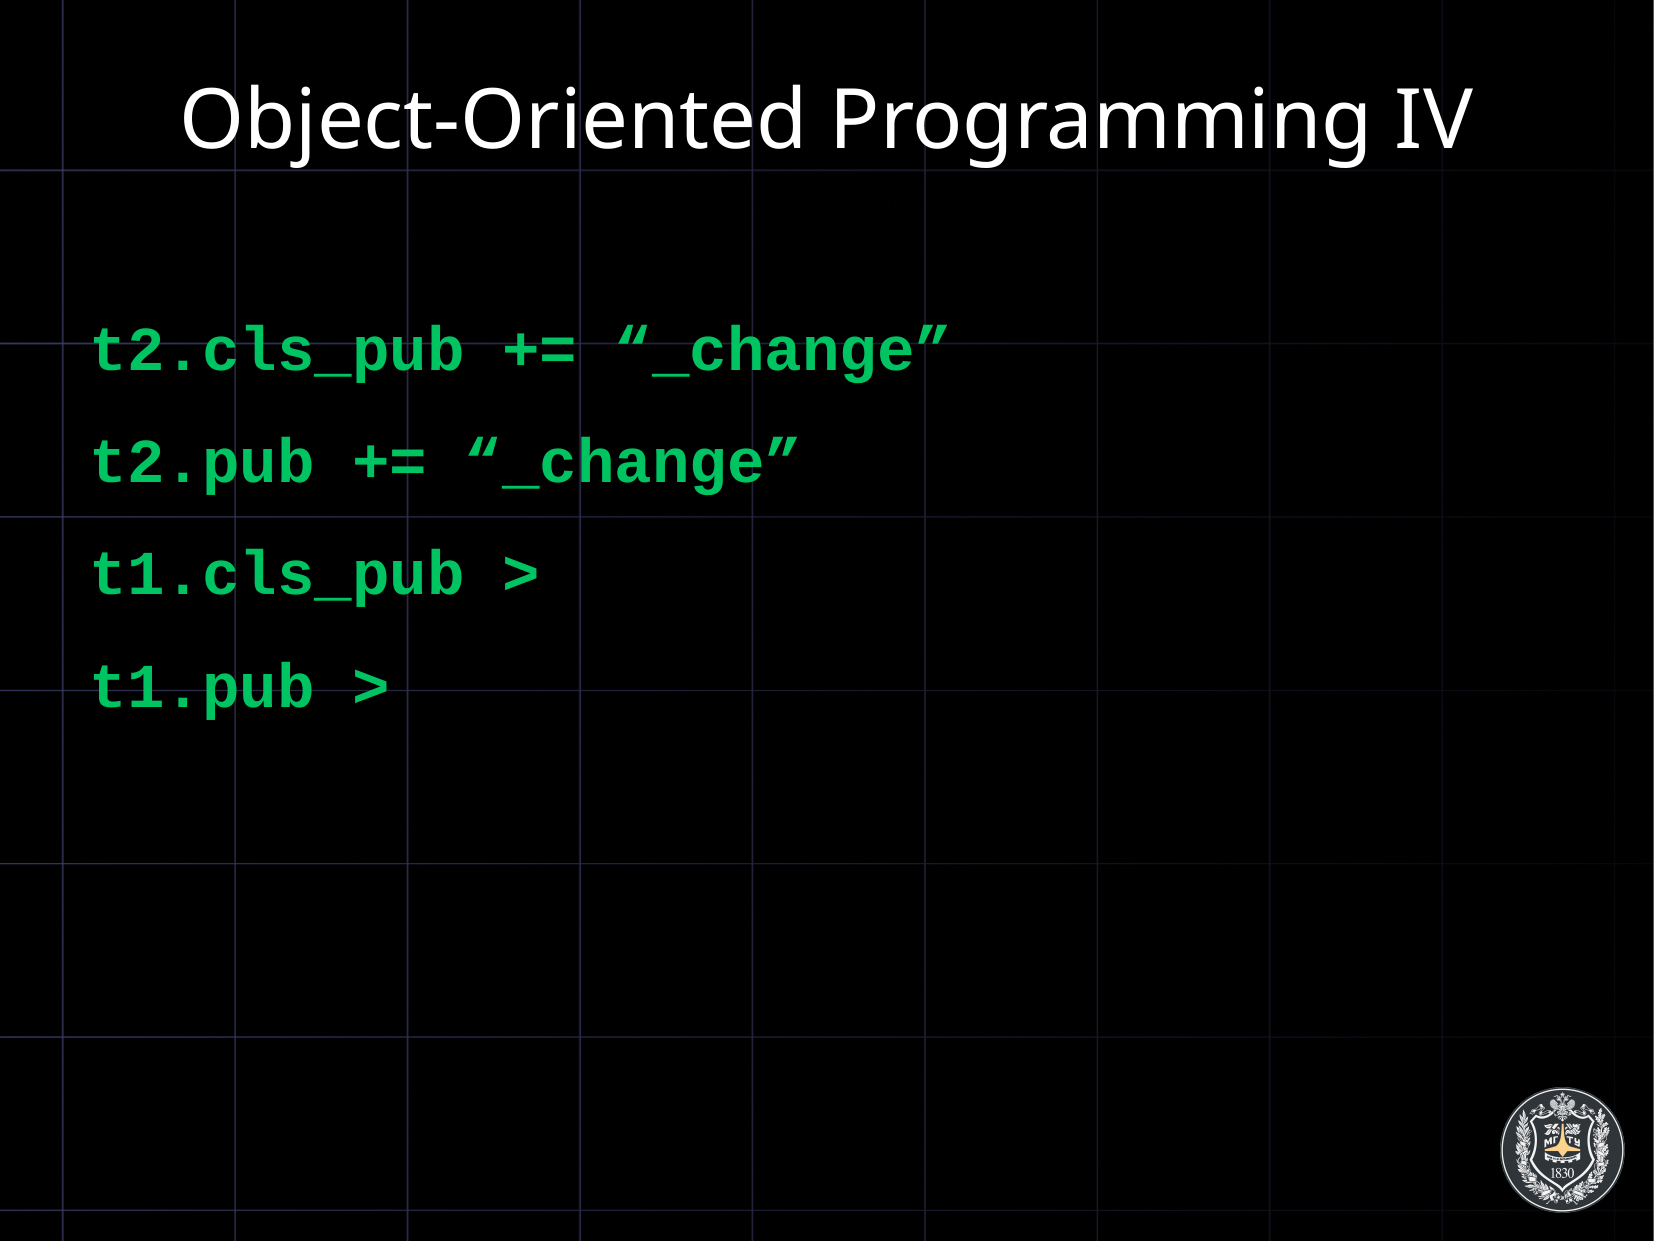

Object-Oriented Programming IV
t2.cls_pub += “_change”
t2.pub += “_change”
t1.cls_pub >
t1.pub >